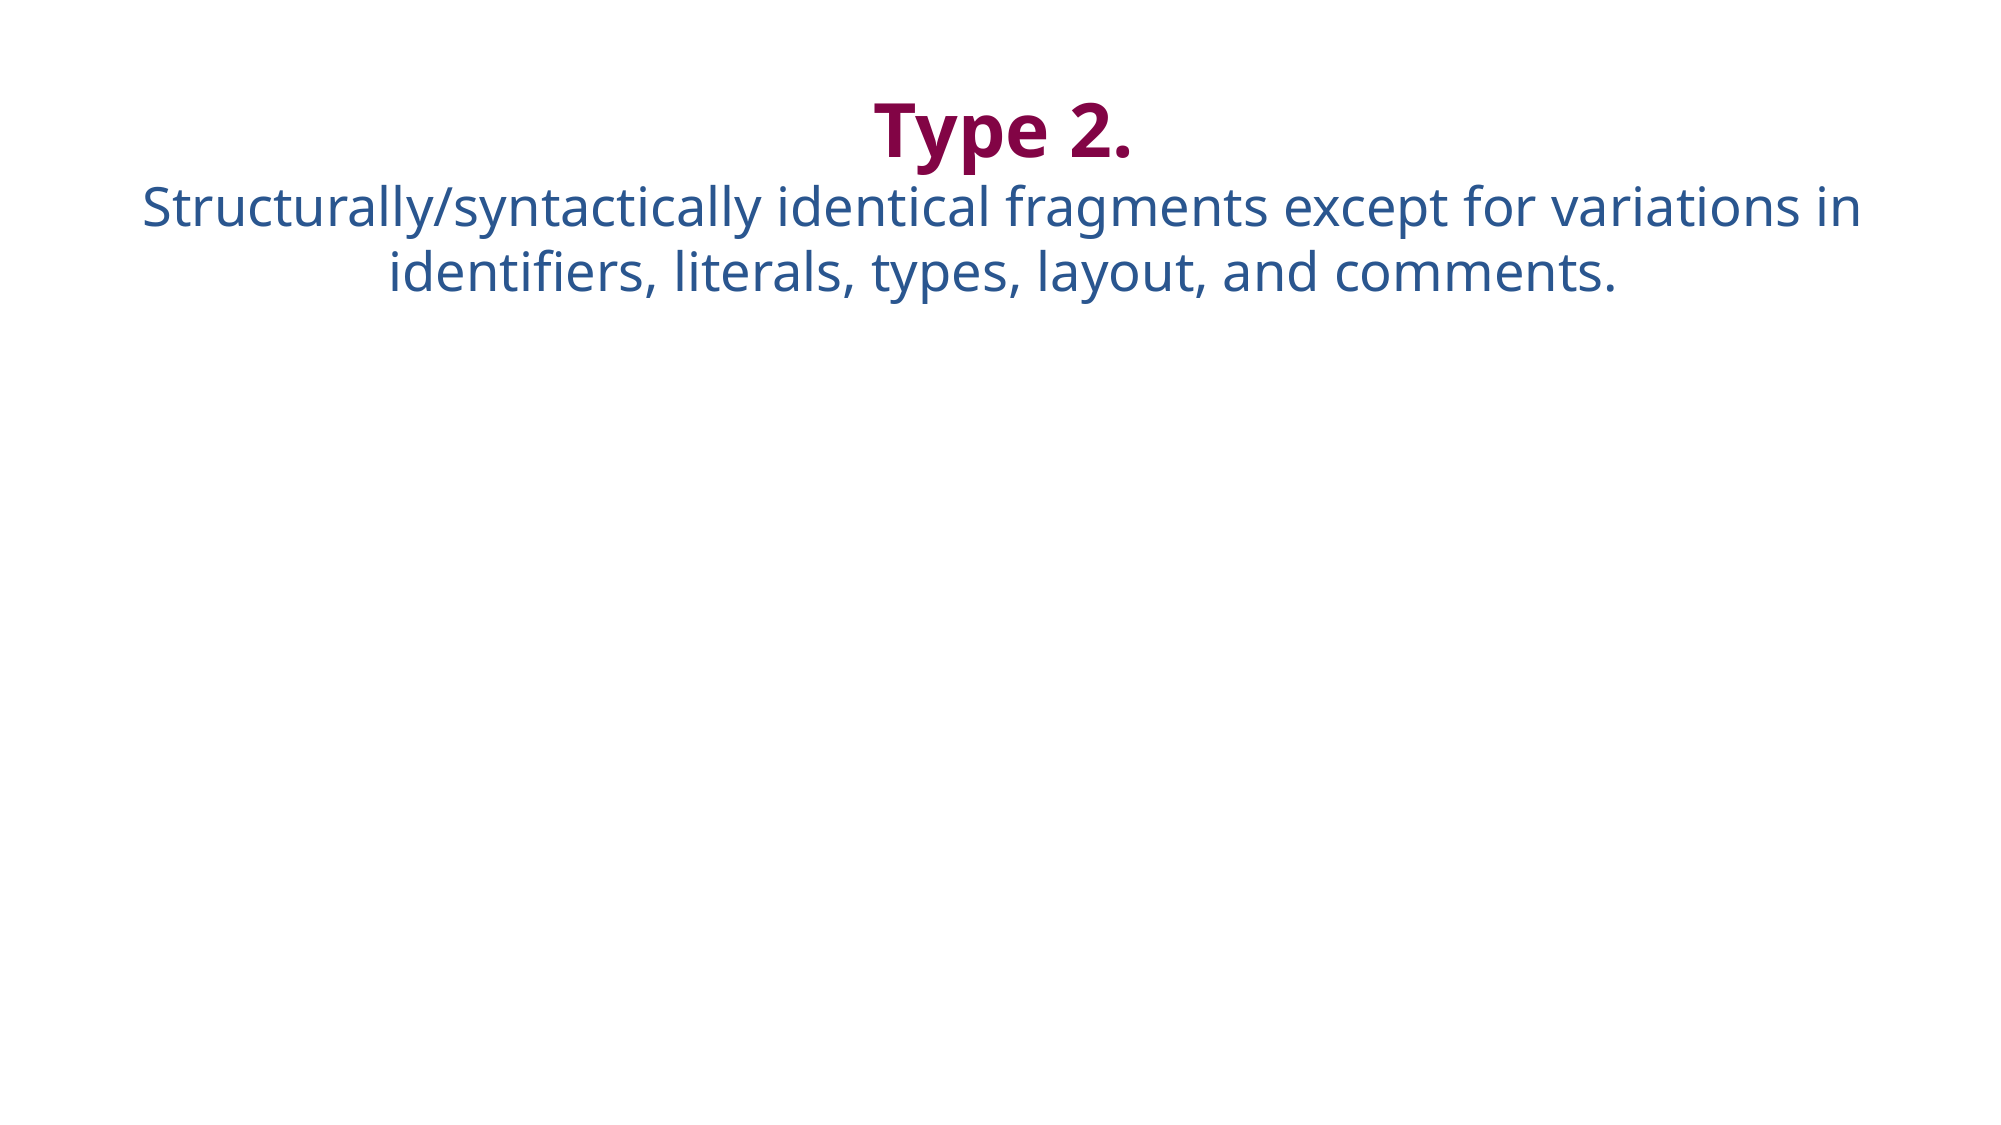

Type 2.
Structurally/syntactically identical fragments except for variations in identifiers, literals, types, layout, and comments.